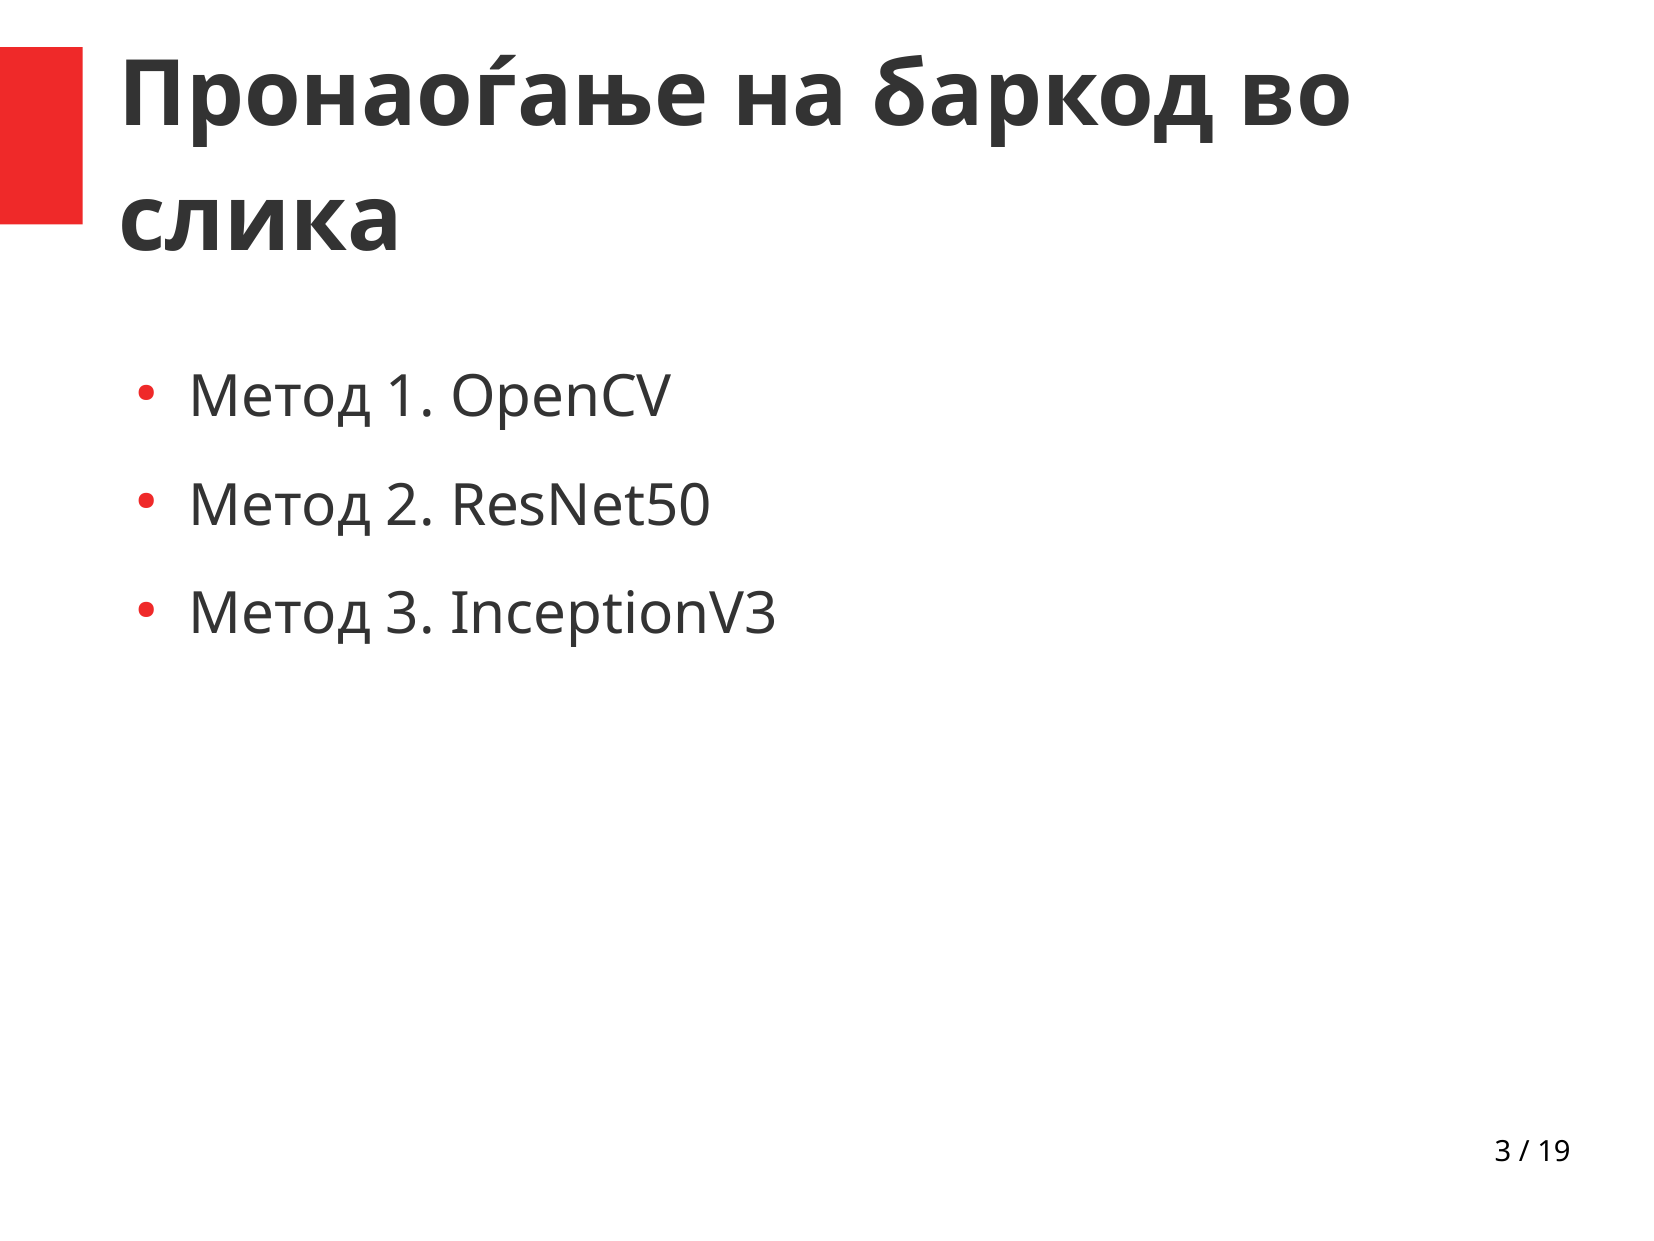

# Пронаоѓање на баркод во слика
Метод 1. OpenCV
Метод 2. ResNet50
Метод 3. InceptionV3
3